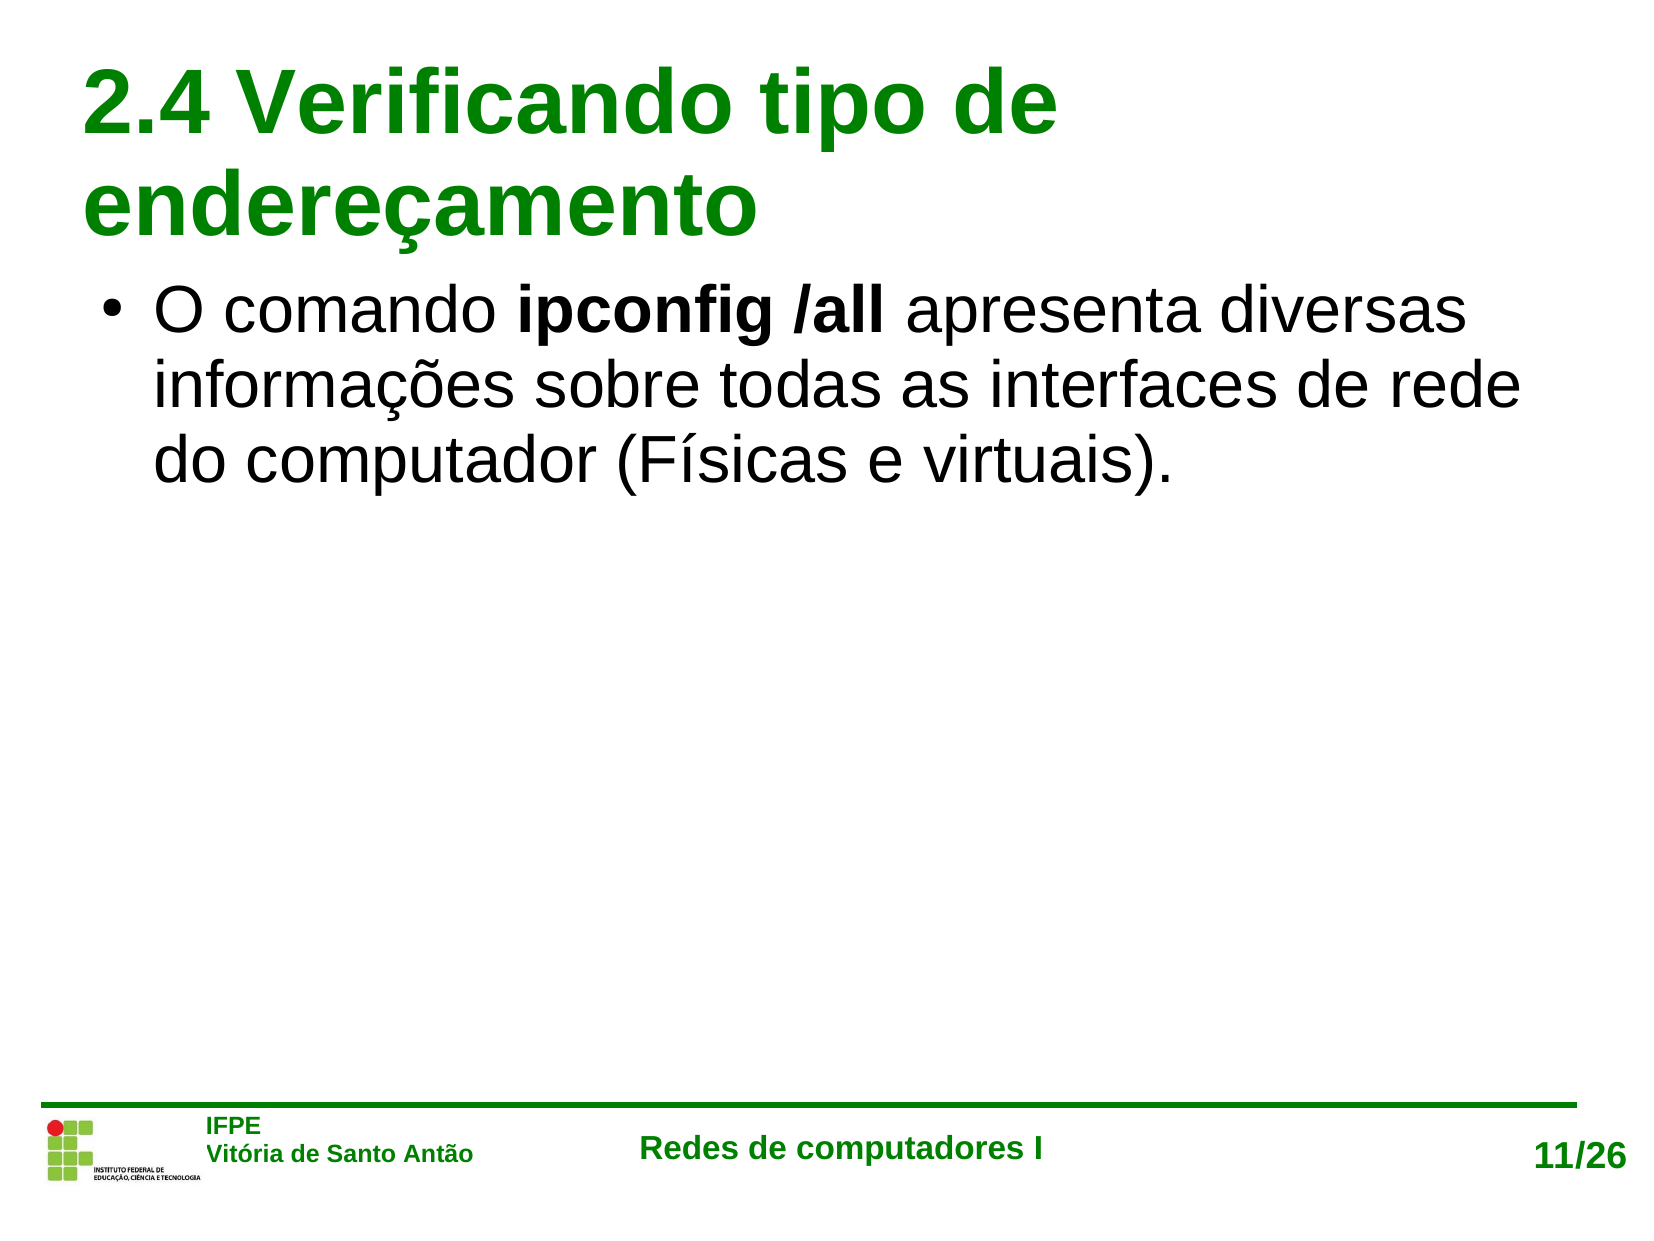

# 2.4 Verificando tipo de endereçamento
O comando ipconfig /all apresenta diversas informações sobre todas as interfaces de rede do computador (Físicas e virtuais).